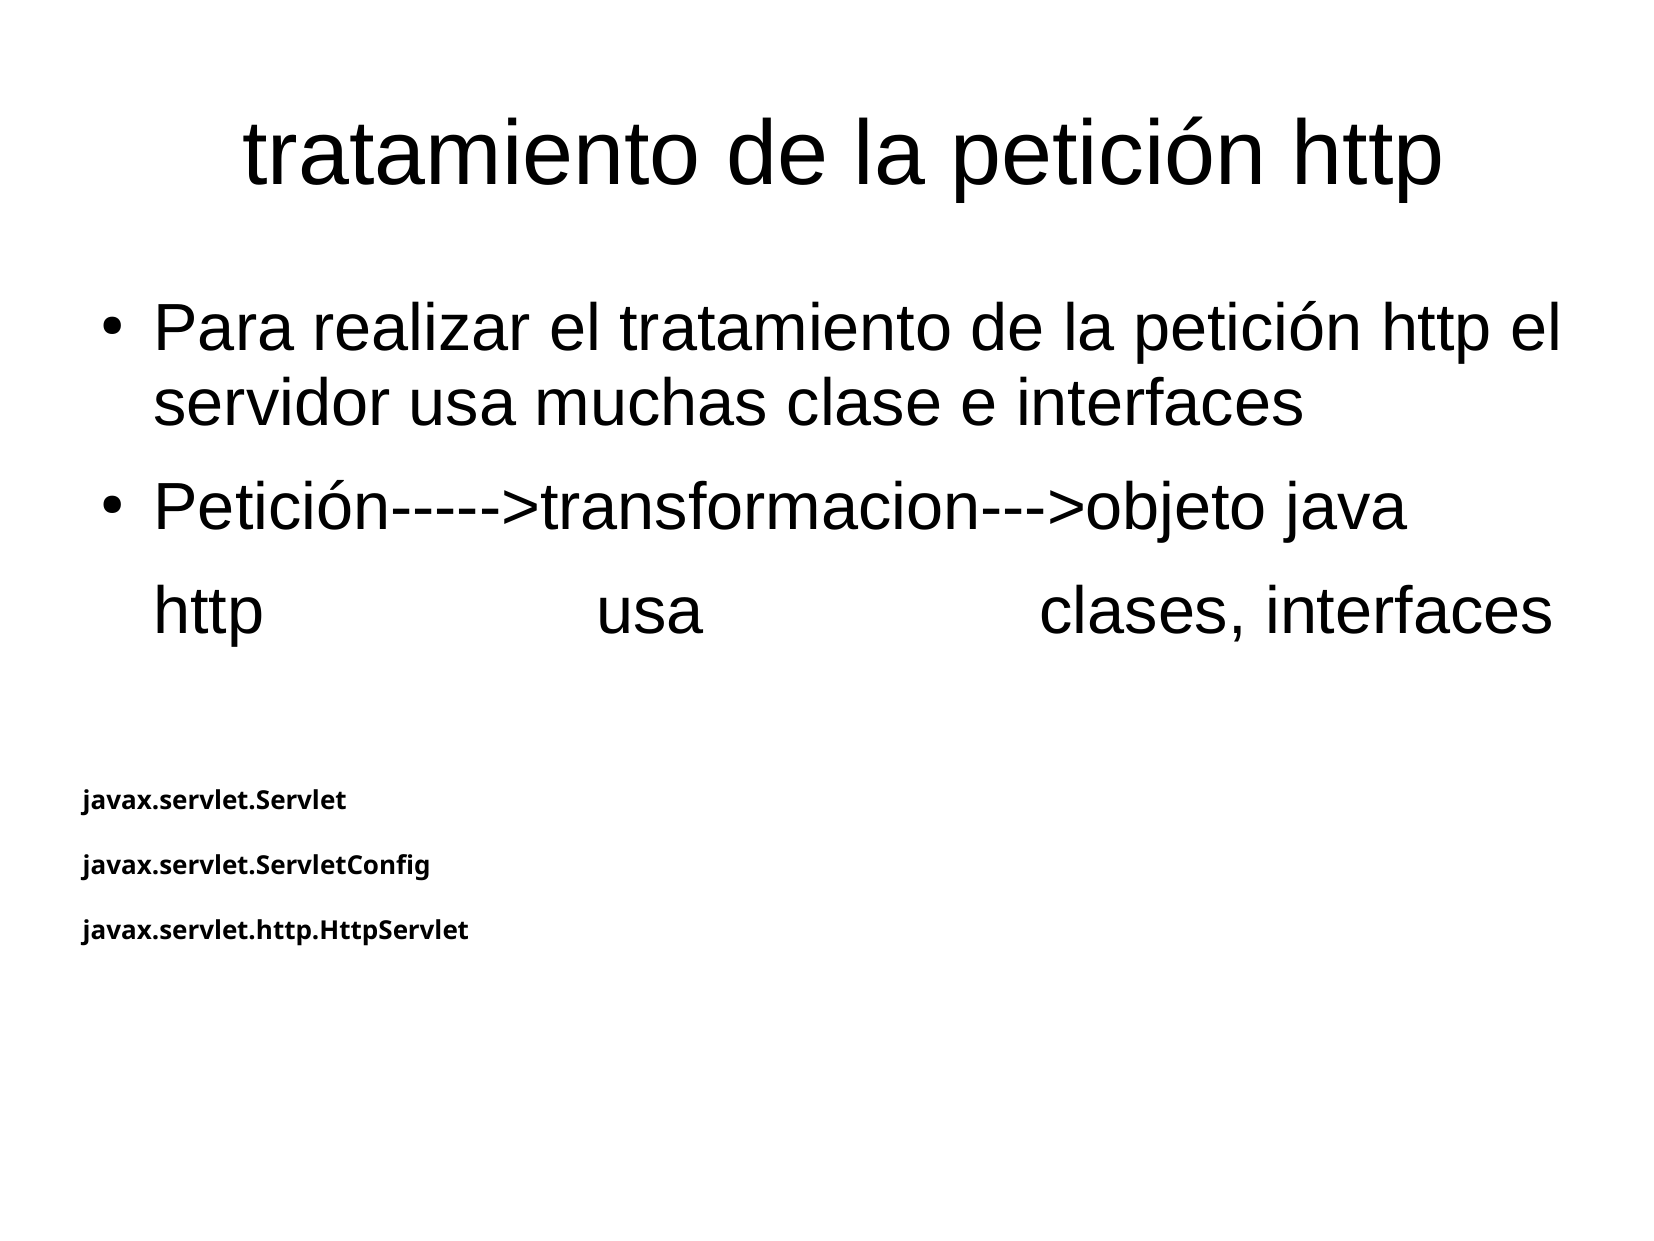

# tratamiento de la petición http
Para realizar el tratamiento de la petición http el servidor usa muchas clase e interfaces
Petición----->transformacion--->objeto java
http					usa 					clases, interfaces
javax.servlet.Servlet
javax.servlet.ServletConfig
javax.servlet.http.HttpServlet